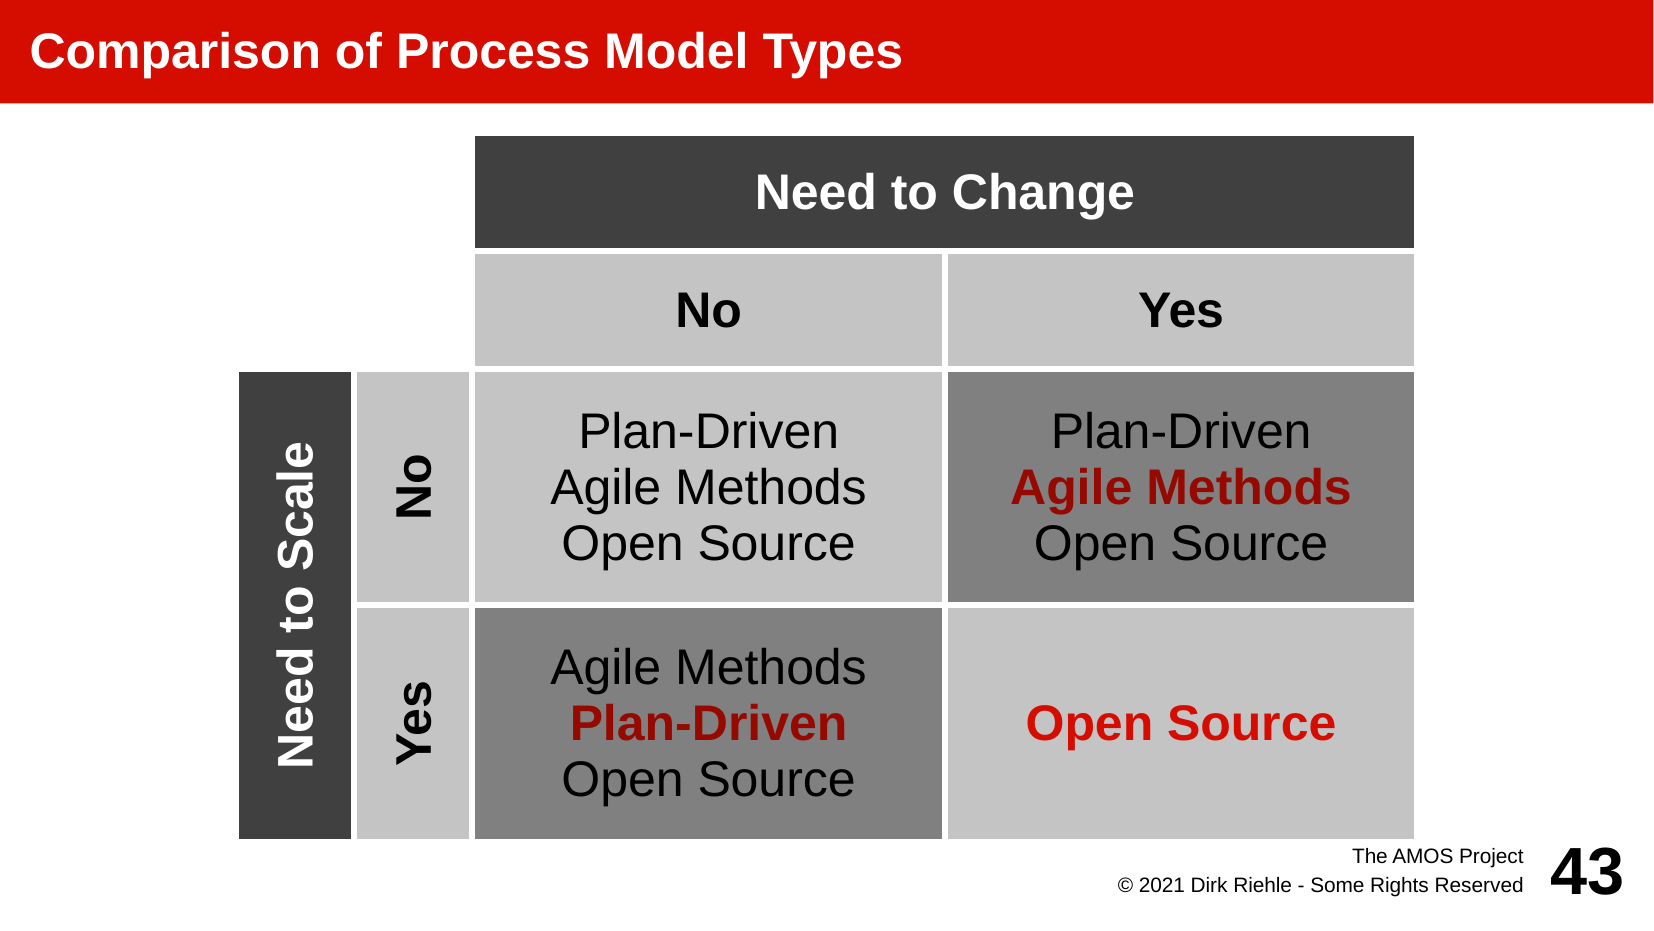

# Comparison of Process Model Types
Need to Change
No
Yes
Plan-Driven
Agile Methods
Open Source
Plan-Driven
Agile Methods
Open Source
No
Need to Scale
Agile Methods
Plan-Driven
Open Source
Open Source
Yes
The AMOS Project
43
© 2021 Dirk Riehle - Some Rights Reserved